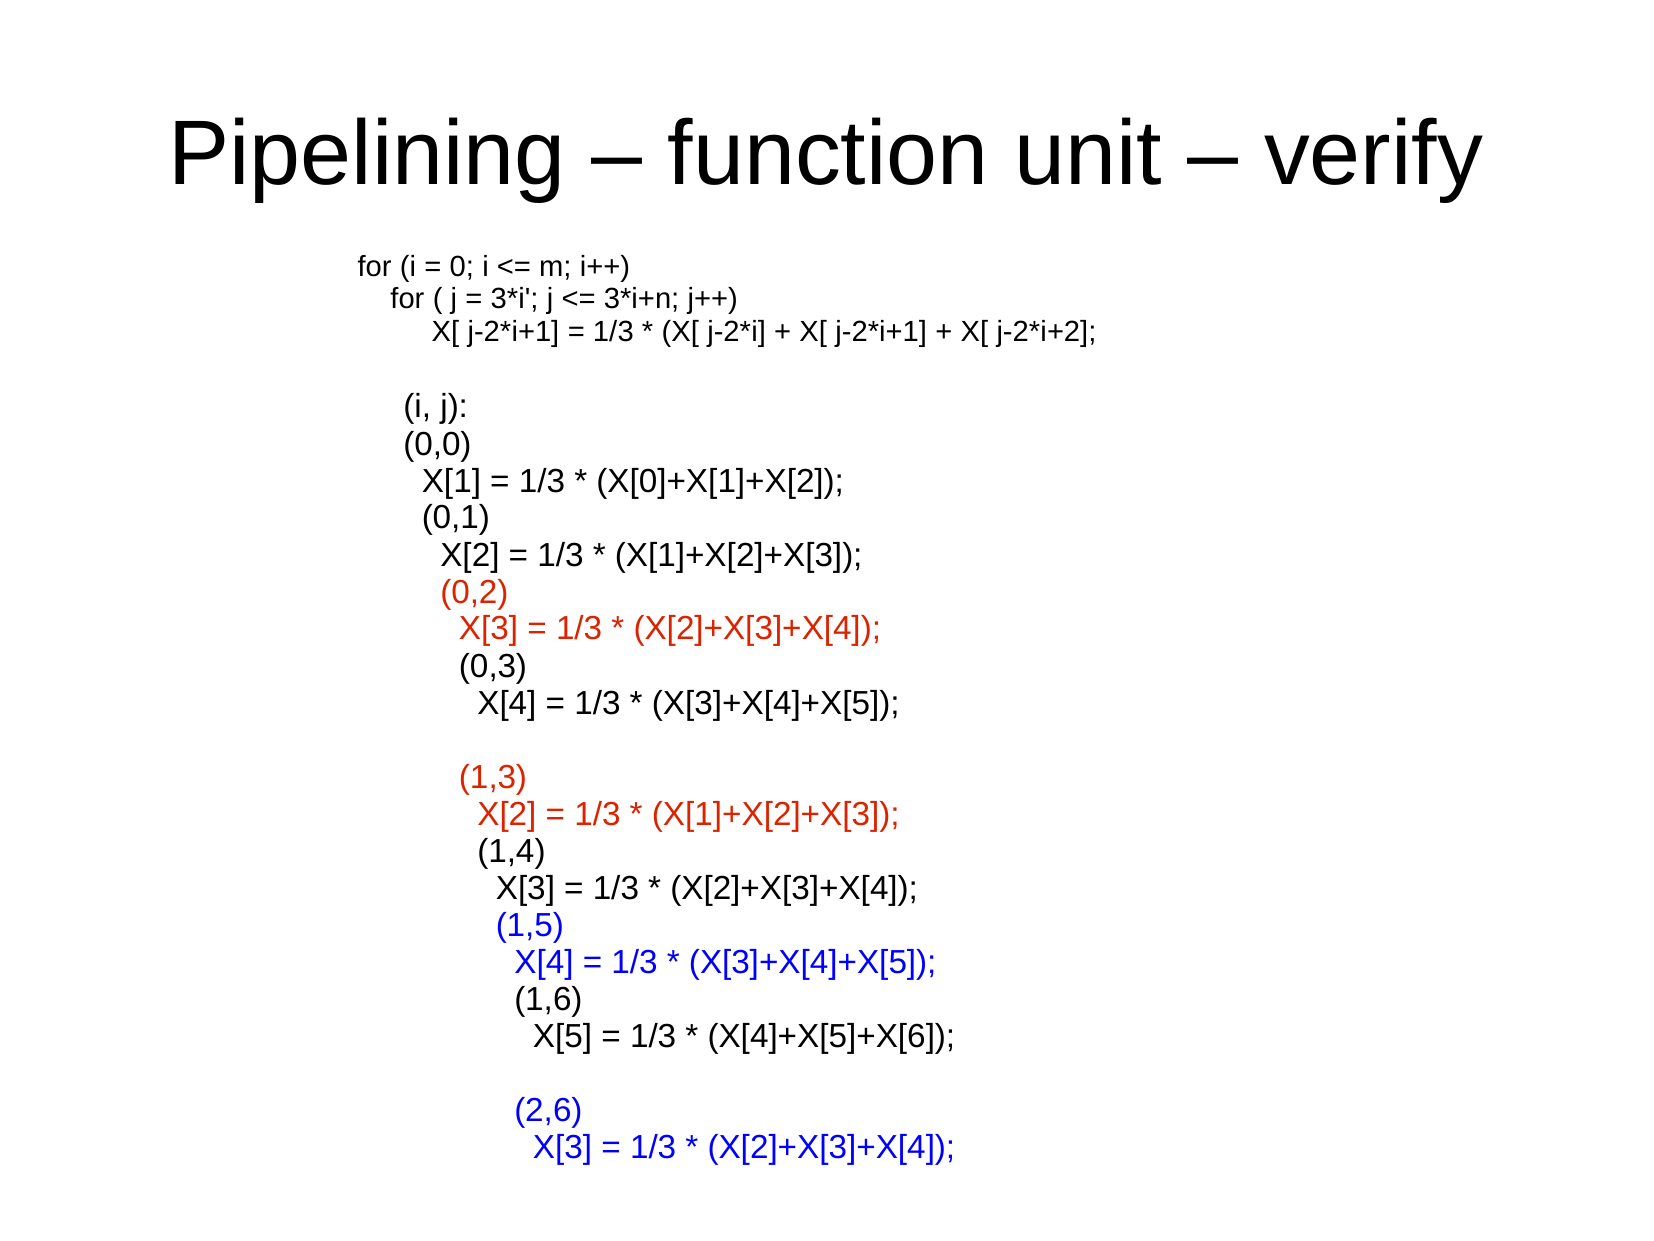

# Pipelining – function unit – verify
for (i = 0; i <= m; i++)
 for ( j = 3*i'; j <= 3*i+n; j++)
 X[ j-2*i+1] = 1/3 * (X[ j-2*i] + X[ j-2*i+1] + X[ j-2*i+2];
(i, j):
(0,0)
 X[1] = 1/3 * (X[0]+X[1]+X[2]);
 (0,1)
 X[2] = 1/3 * (X[1]+X[2]+X[3]);
 (0,2)
 X[3] = 1/3 * (X[2]+X[3]+X[4]);
 (0,3)
 X[4] = 1/3 * (X[3]+X[4]+X[5]);
 (1,3)
 X[2] = 1/3 * (X[1]+X[2]+X[3]);
 (1,4)
 X[3] = 1/3 * (X[2]+X[3]+X[4]);
 (1,5)
 X[4] = 1/3 * (X[3]+X[4]+X[5]);
 (1,6)
 X[5] = 1/3 * (X[4]+X[5]+X[6]);
 (2,6)
 X[3] = 1/3 * (X[2]+X[3]+X[4]);